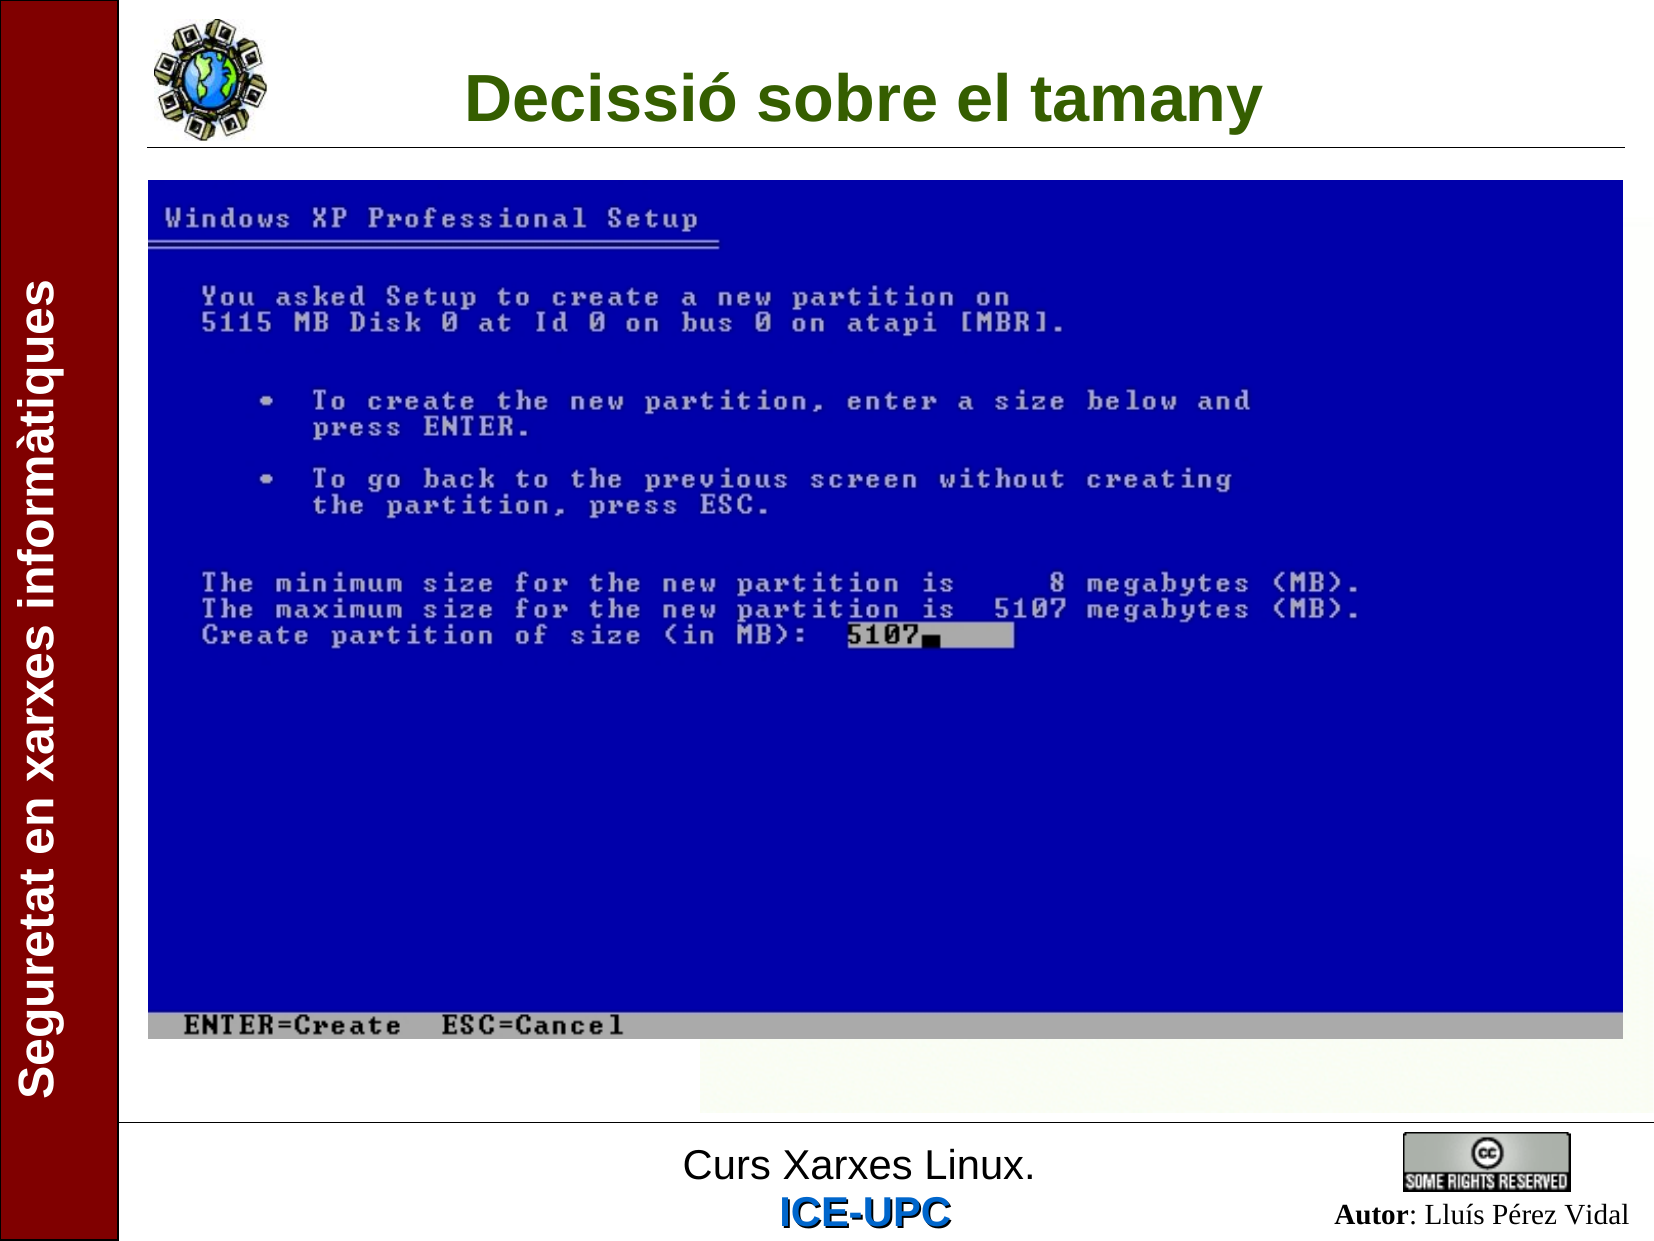

# Decissió sobre el tamany
 Croquis d'arquitectura mostrant les 3 zones